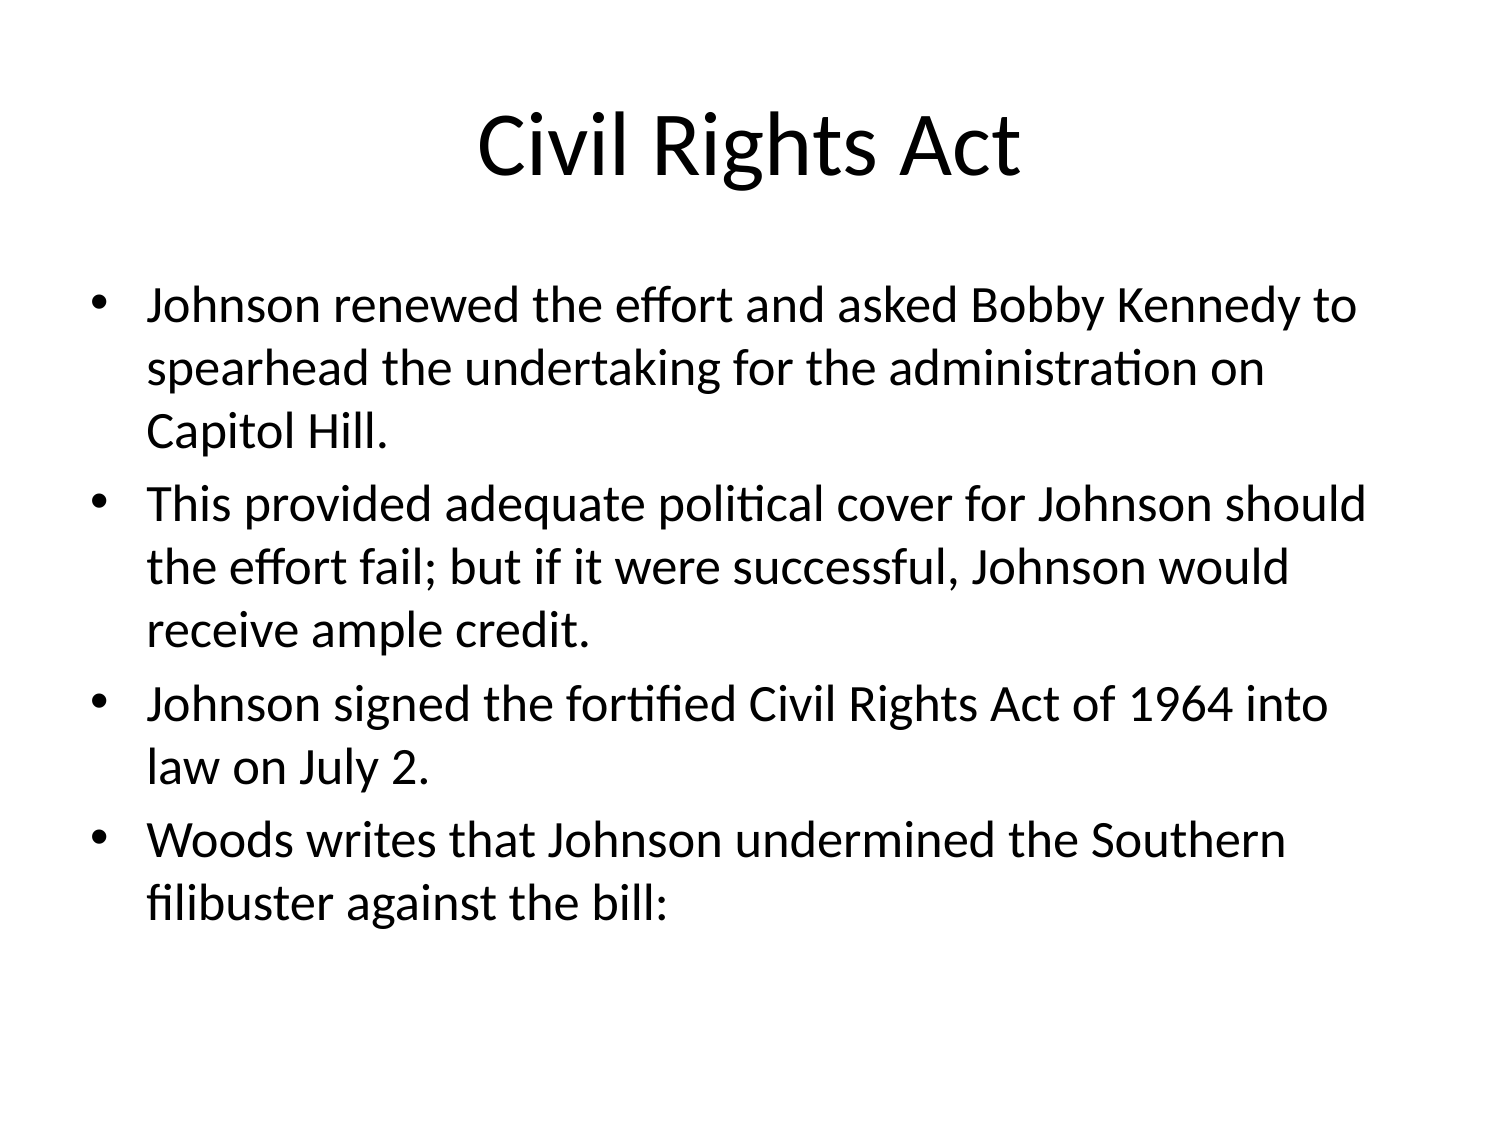

# Civil Rights Act
Johnson renewed the effort and asked Bobby Kennedy to spearhead the undertaking for the administration on Capitol Hill.
This provided adequate political cover for Johnson should the effort fail; but if it were successful, Johnson would receive ample credit.
Johnson signed the fortified Civil Rights Act of 1964 into law on July 2.
Woods writes that Johnson undermined the Southern filibuster against the bill: